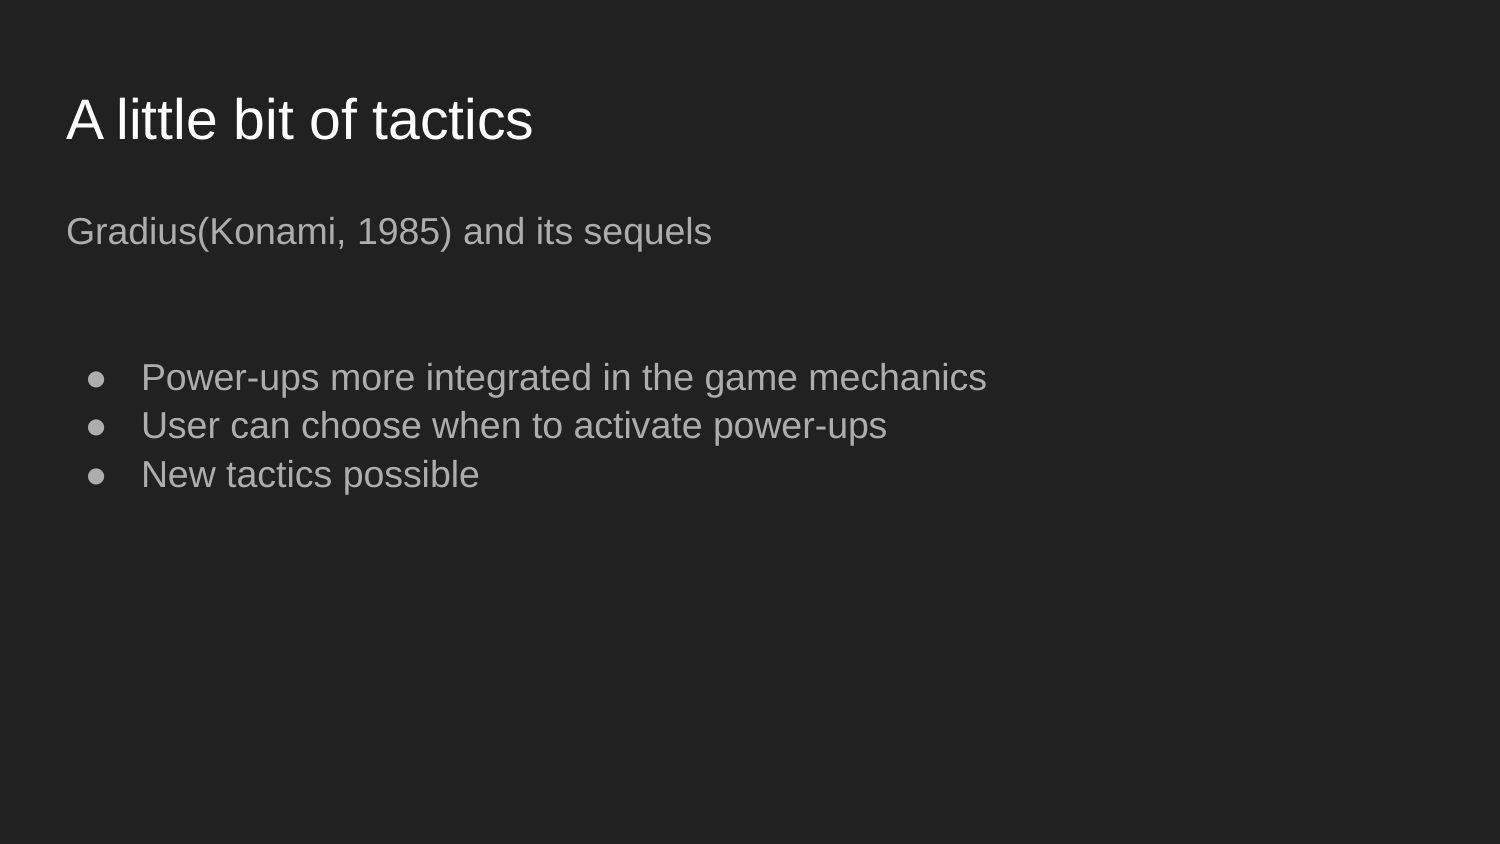

# A little bit of tactics
Gradius(Konami, 1985) and its sequels
Power-ups more integrated in the game mechanics
User can choose when to activate power-ups
New tactics possible